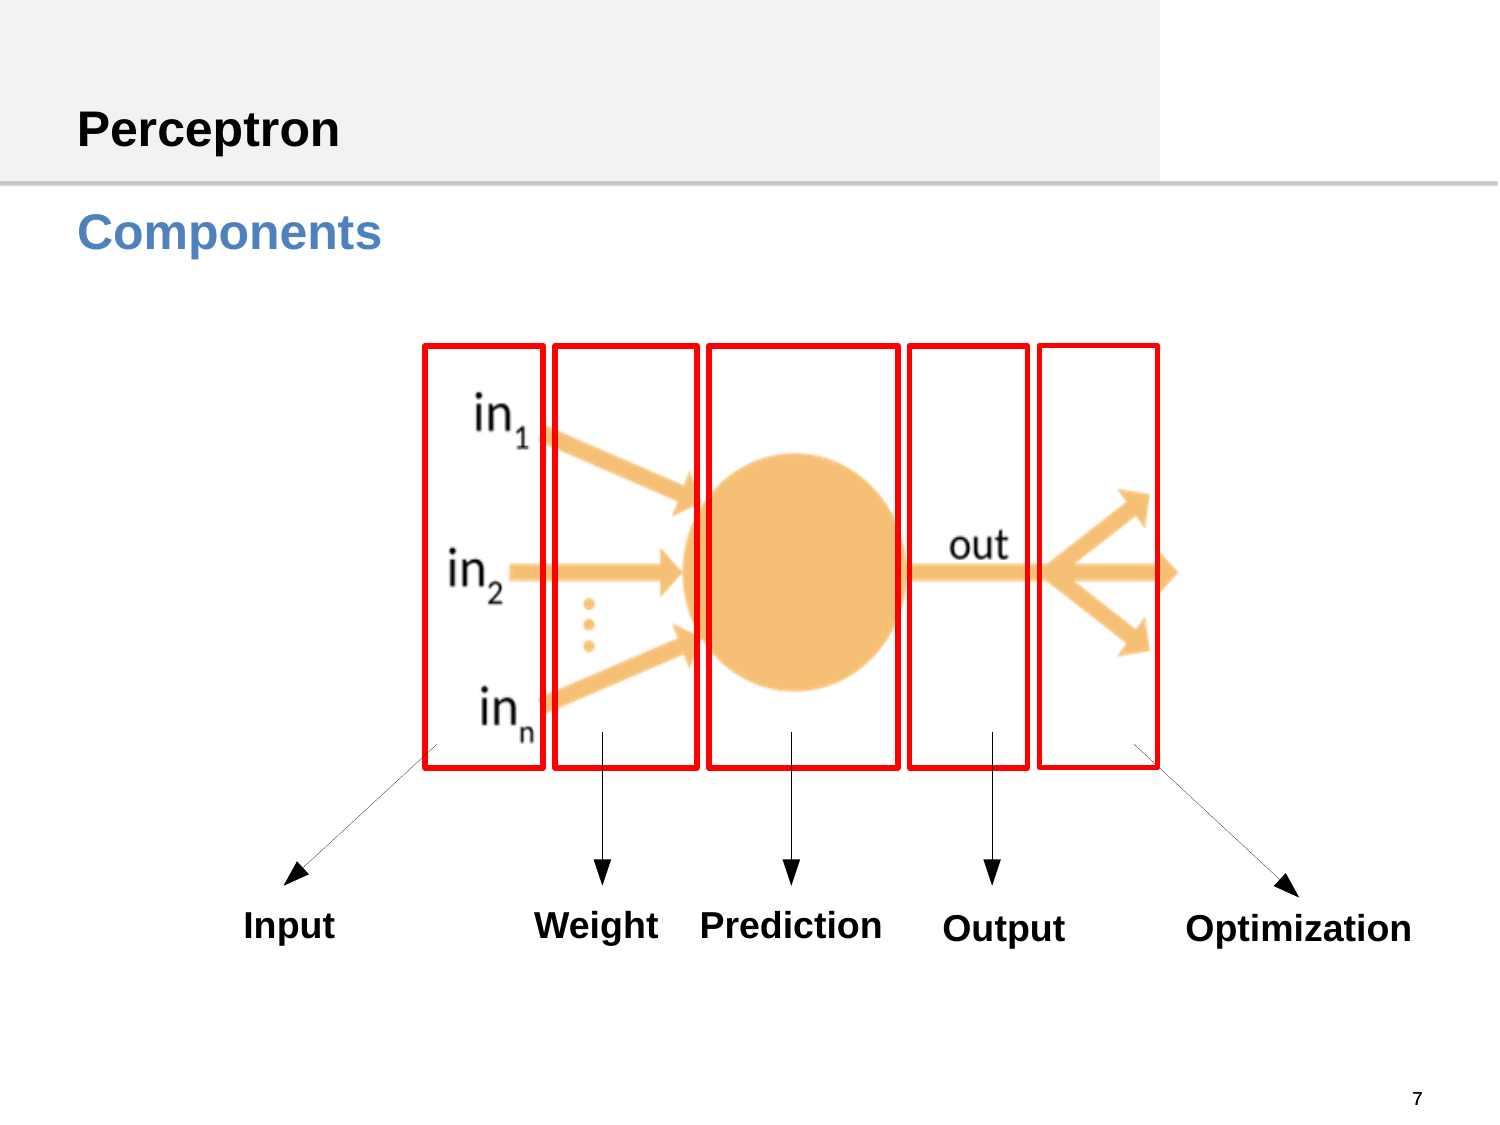

Perceptron
Components
Input
Weight
Prediction
Output
Optimization